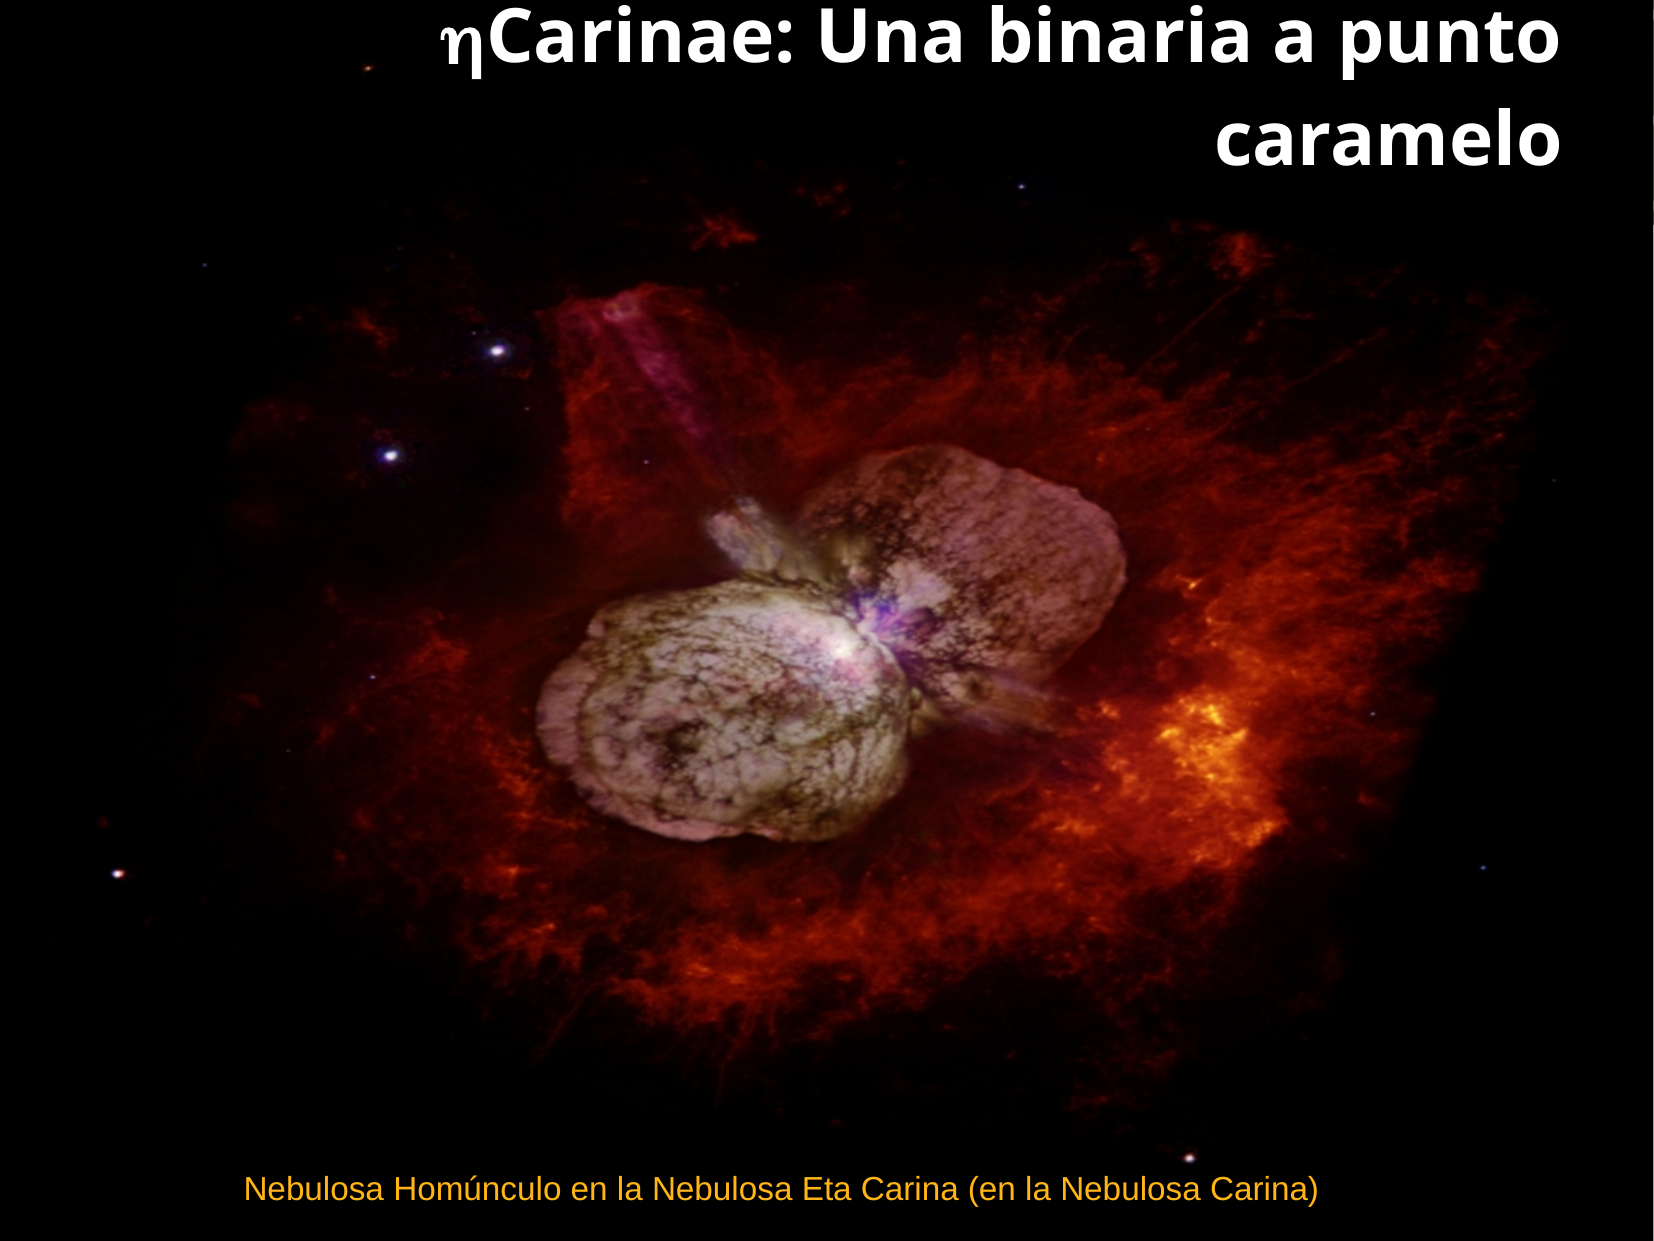

# hCarinae: Una binaria a punto caramelo
Nebulosa Homúnculo en la Nebulosa Eta Carina (en la Nebulosa Carina)
H. Asorey - Física IV B
29